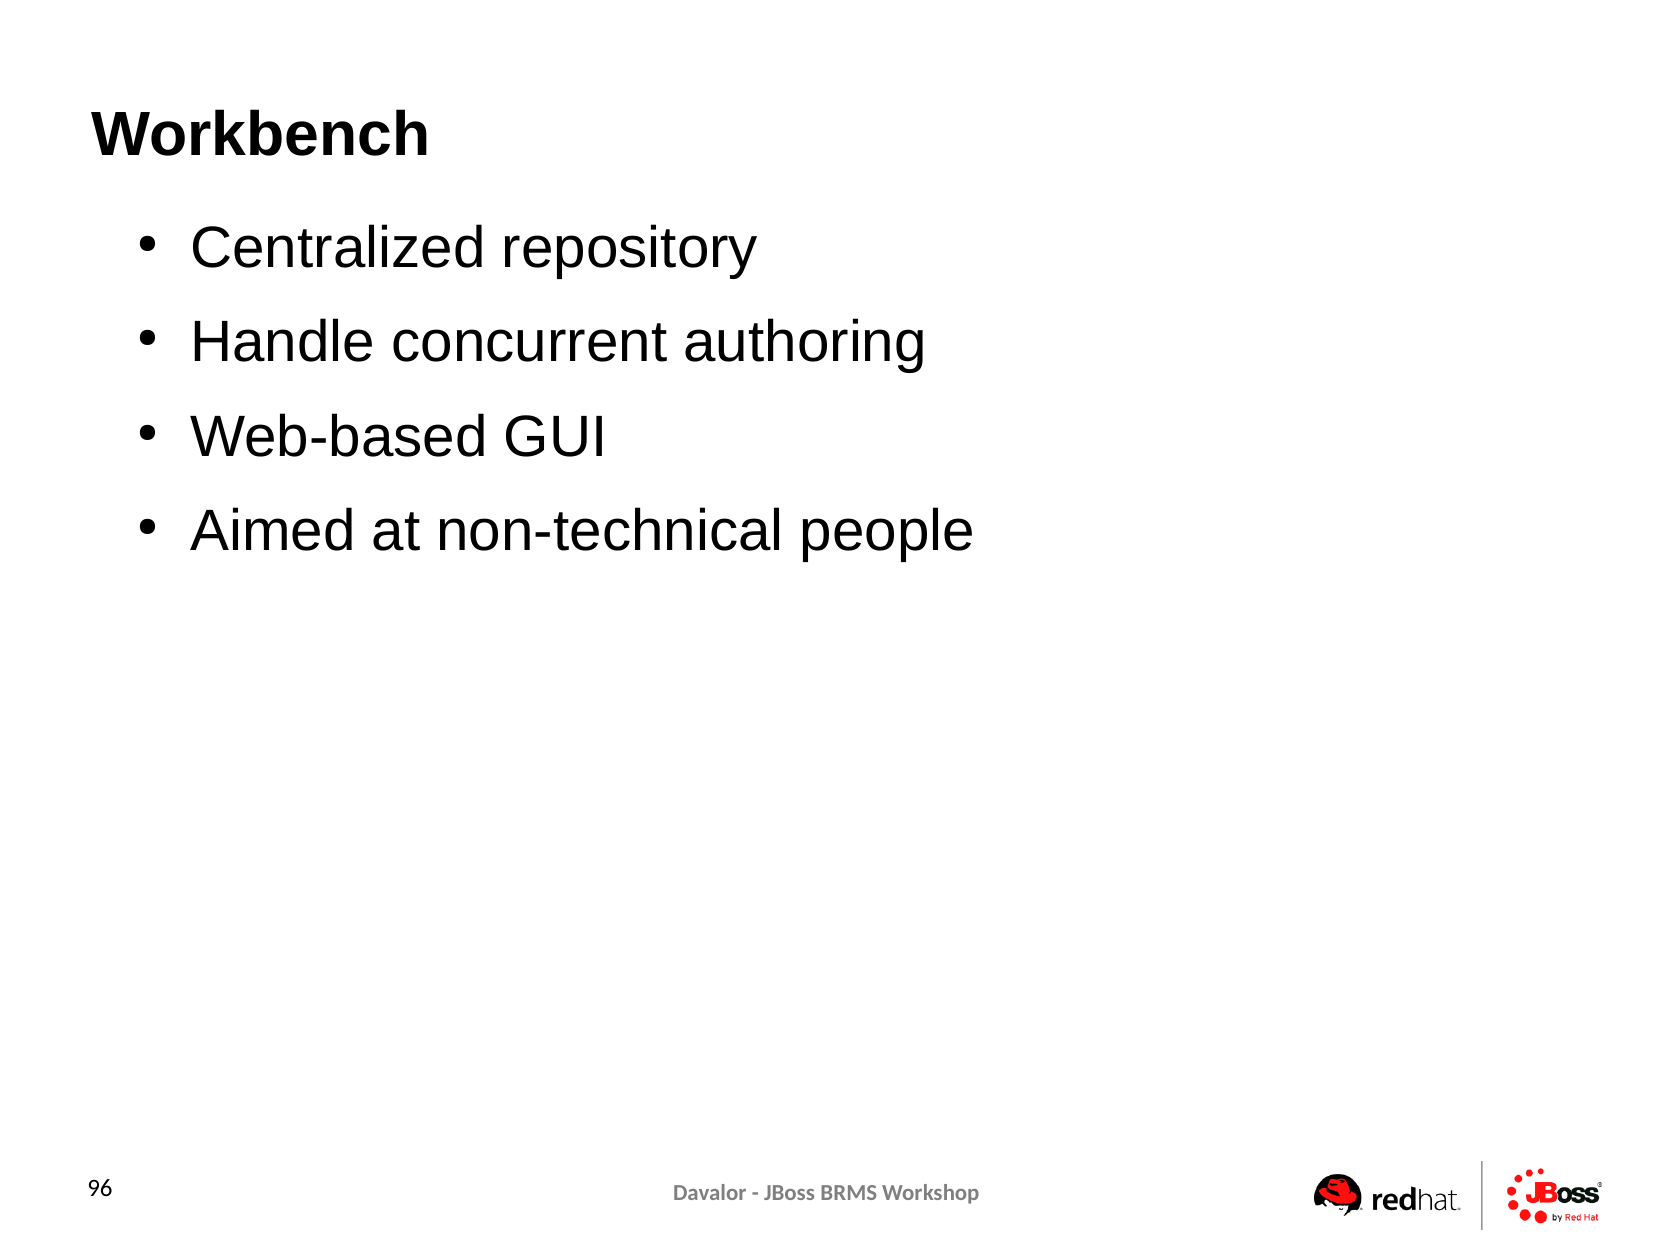

# Workbench
Centralized repository
Handle concurrent authoring
Web-based GUI
Aimed at non-technical people